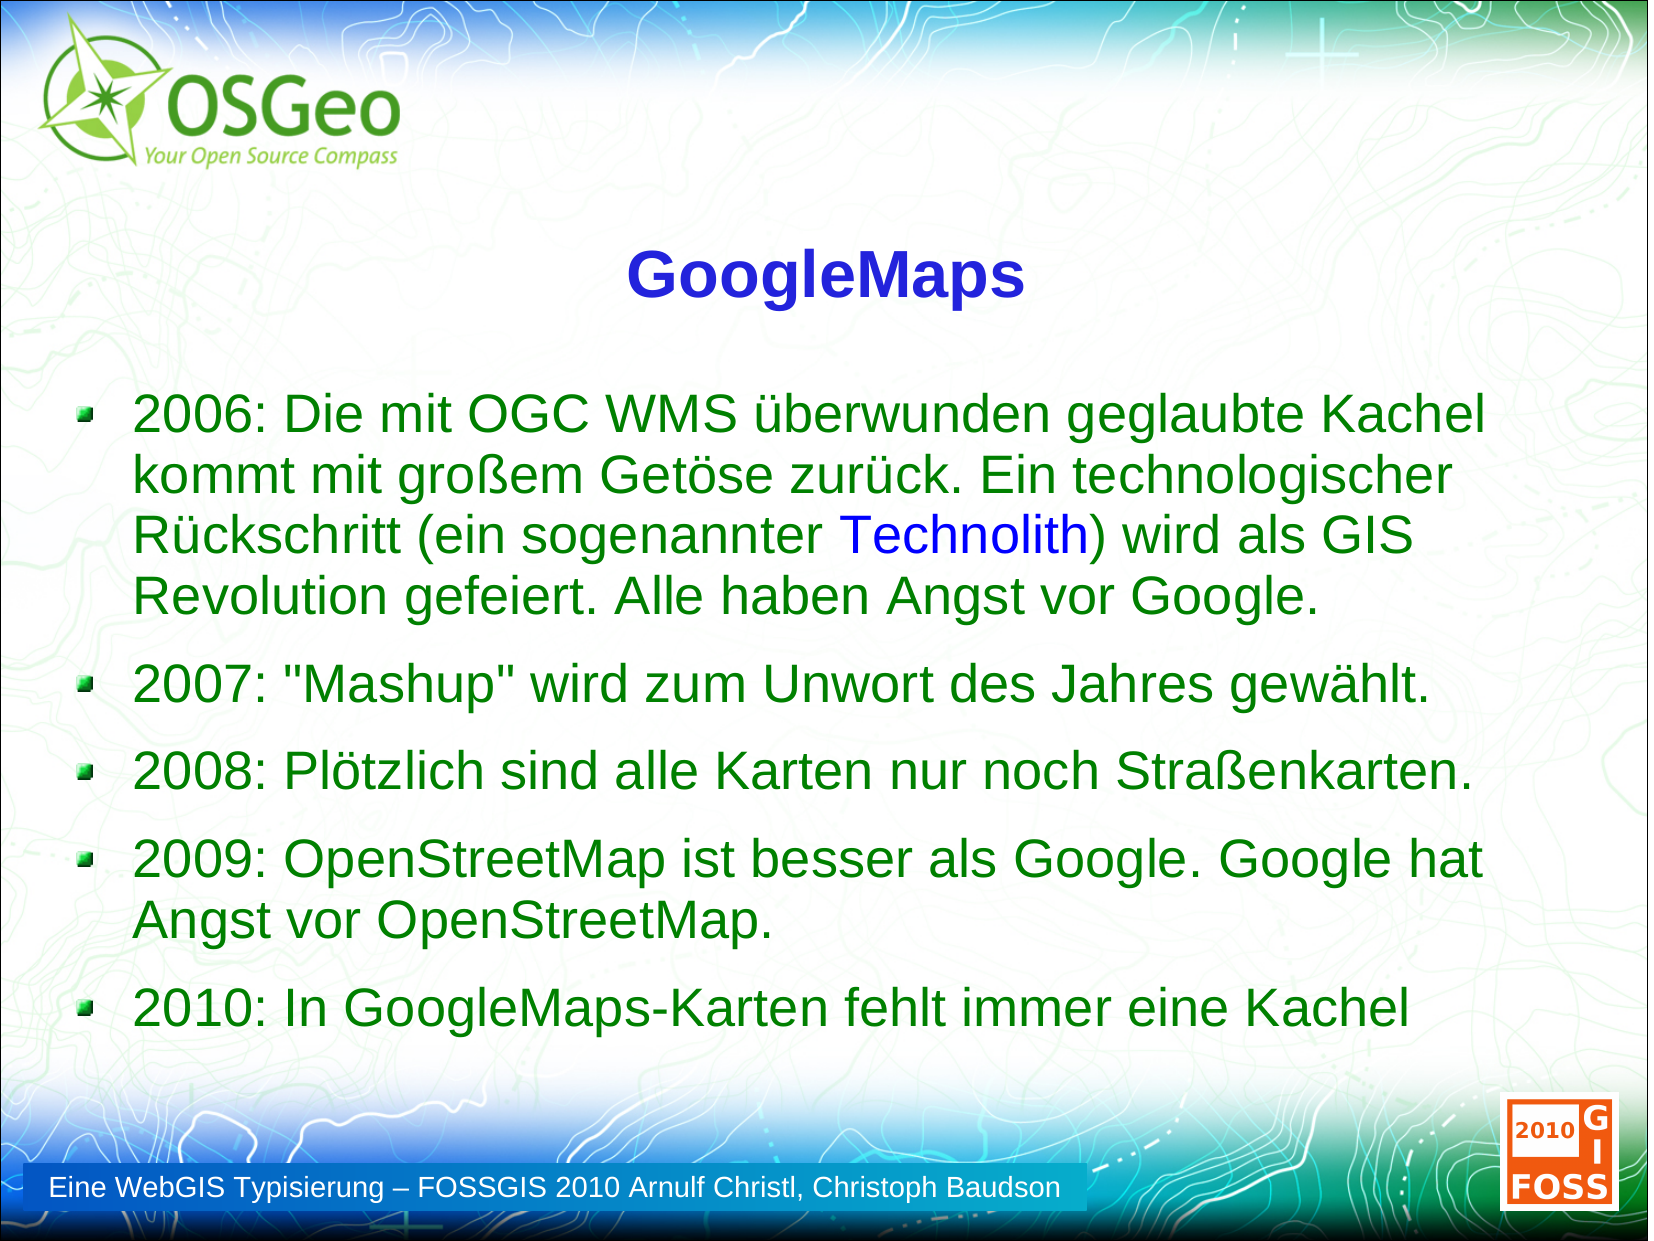

# GoogleMaps
2006: Die mit OGC WMS überwunden geglaubte Kachel kommt mit großem Getöse zurück. Ein technologischer Rückschritt (ein sogenannter Technolith) wird als GIS Revolution gefeiert. Alle haben Angst vor Google.
2007: "Mashup" wird zum Unwort des Jahres gewählt.
2008: Plötzlich sind alle Karten nur noch Straßenkarten.
2009: OpenStreetMap ist besser als Google. Google hat Angst vor OpenStreetMap.
2010: In GoogleMaps-Karten fehlt immer eine Kachel